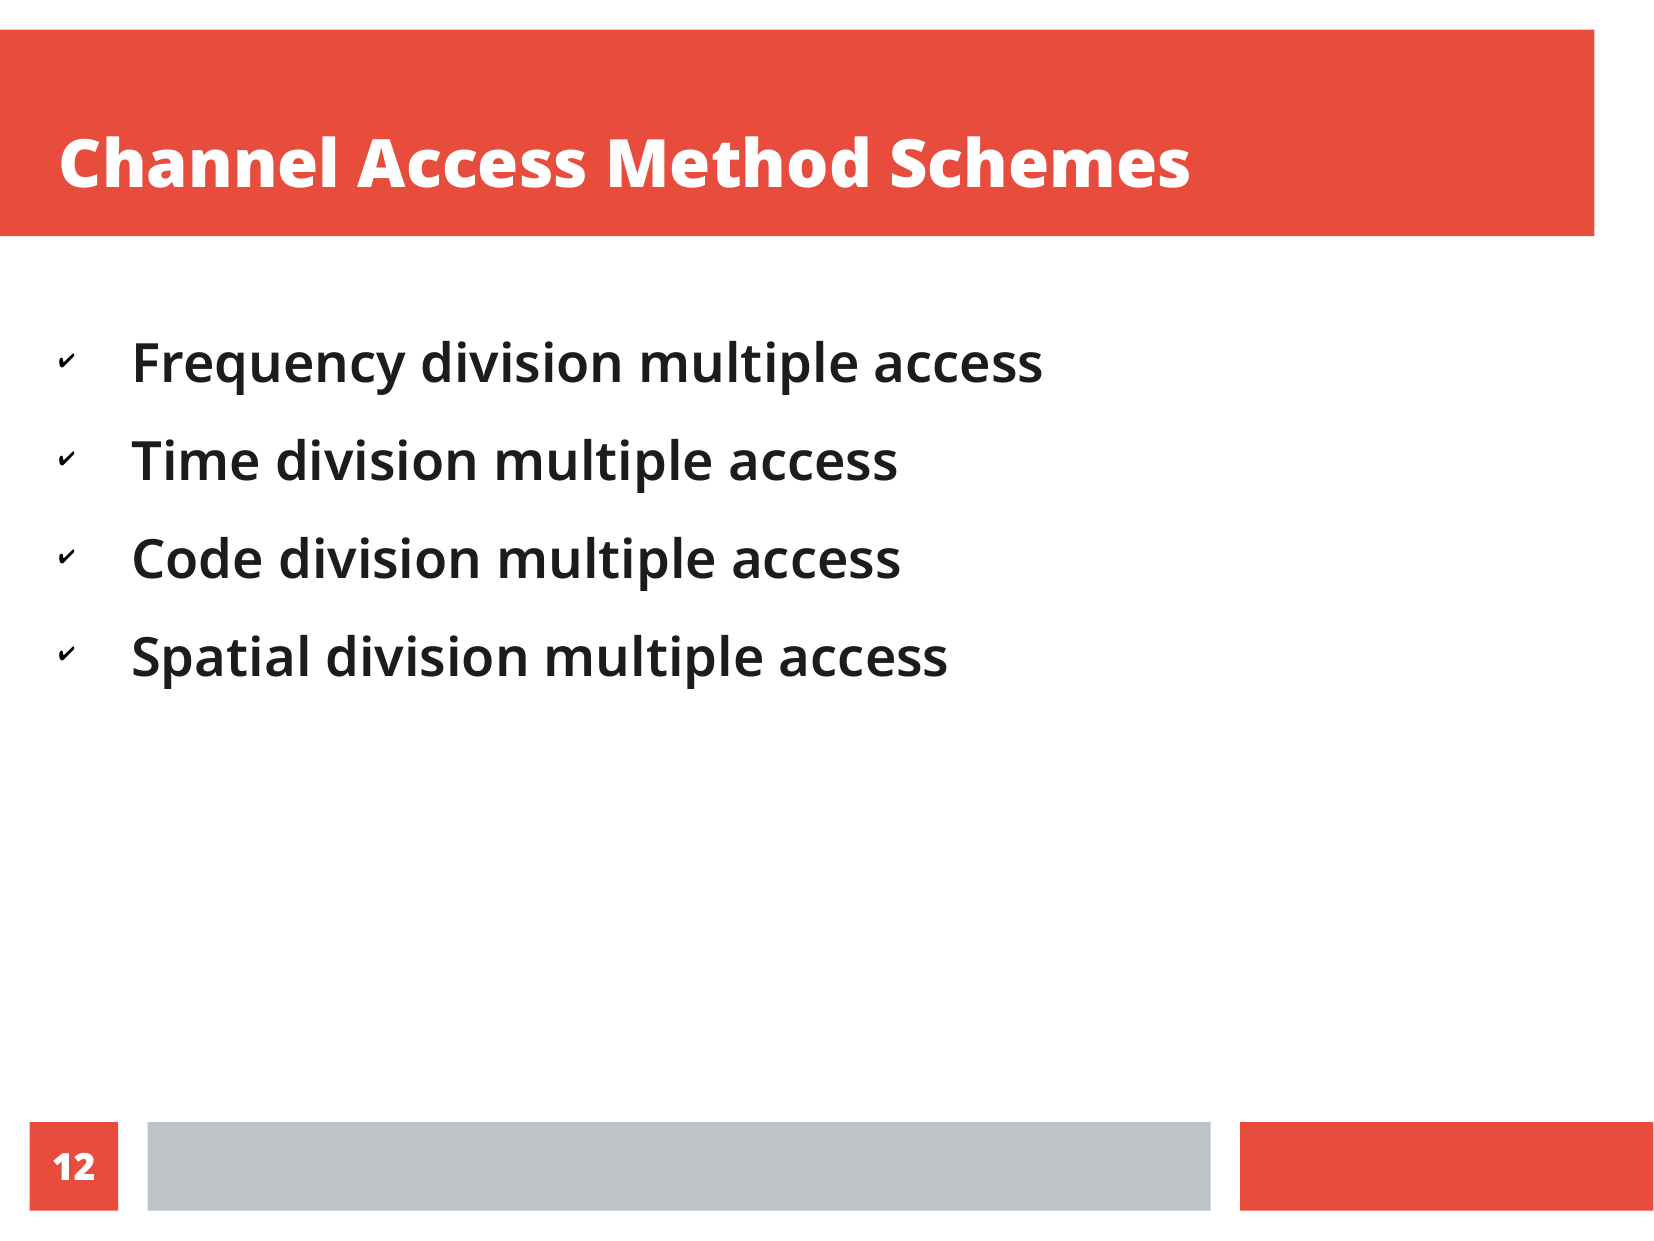

# Channel Access Method Schemes
 Frequency division multiple access
 Time division multiple access
 Code division multiple access
 Spatial division multiple access
12